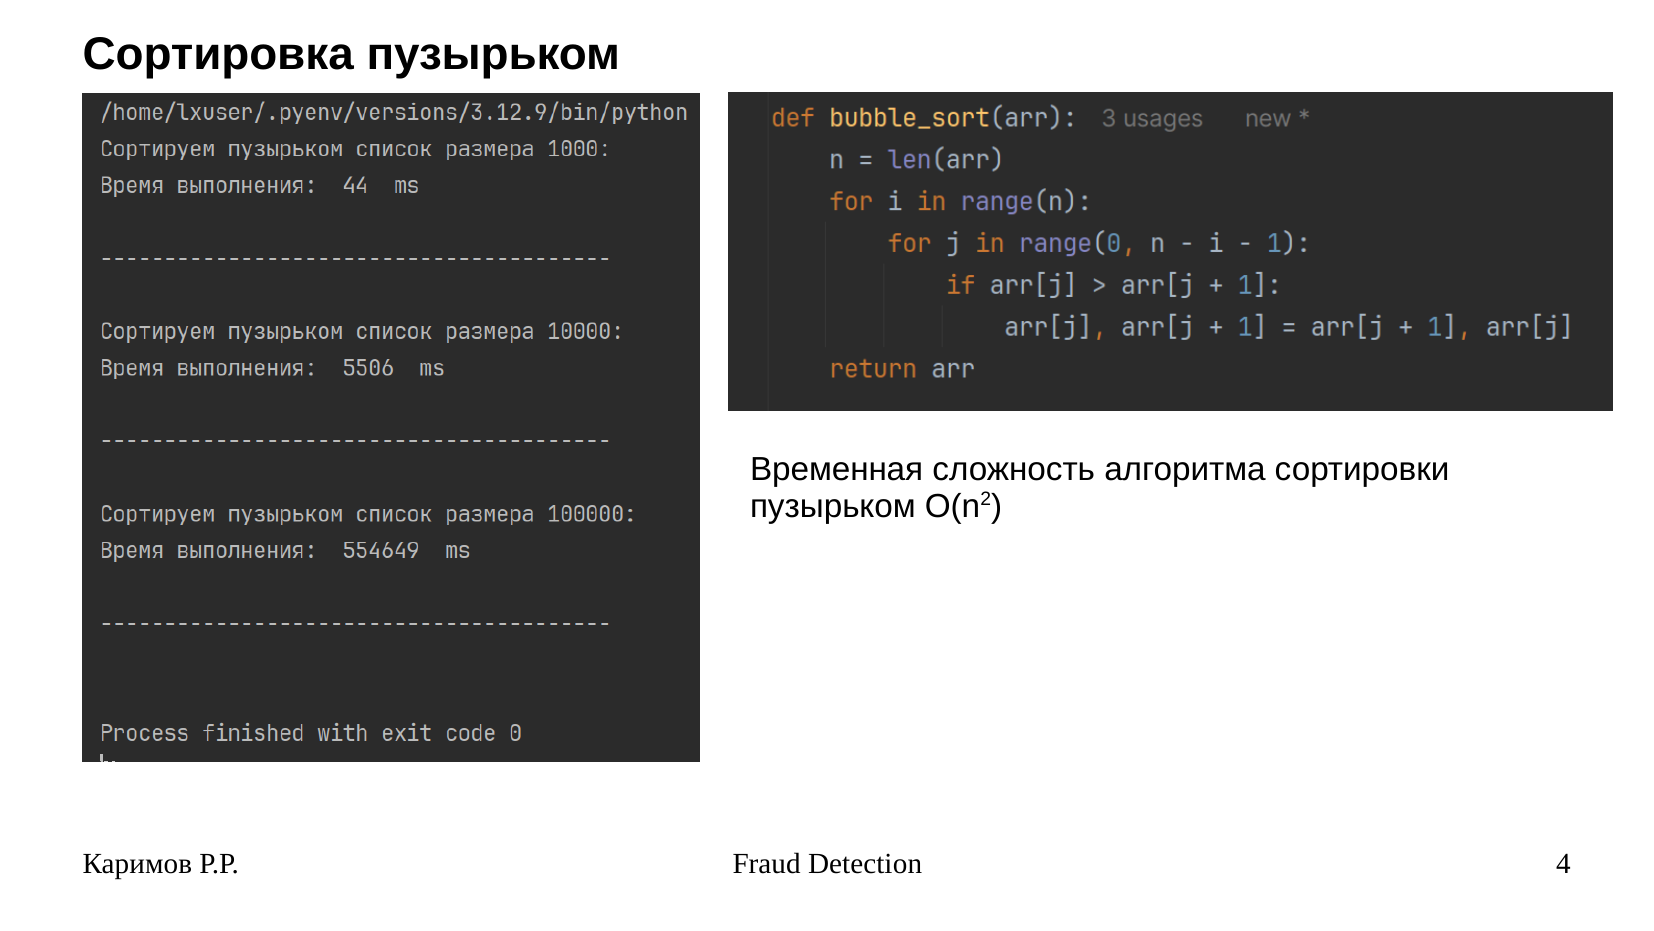

# Сортировка пузырьком
Временная сложность алгоритма сортировки пузырьком O(n2)
4